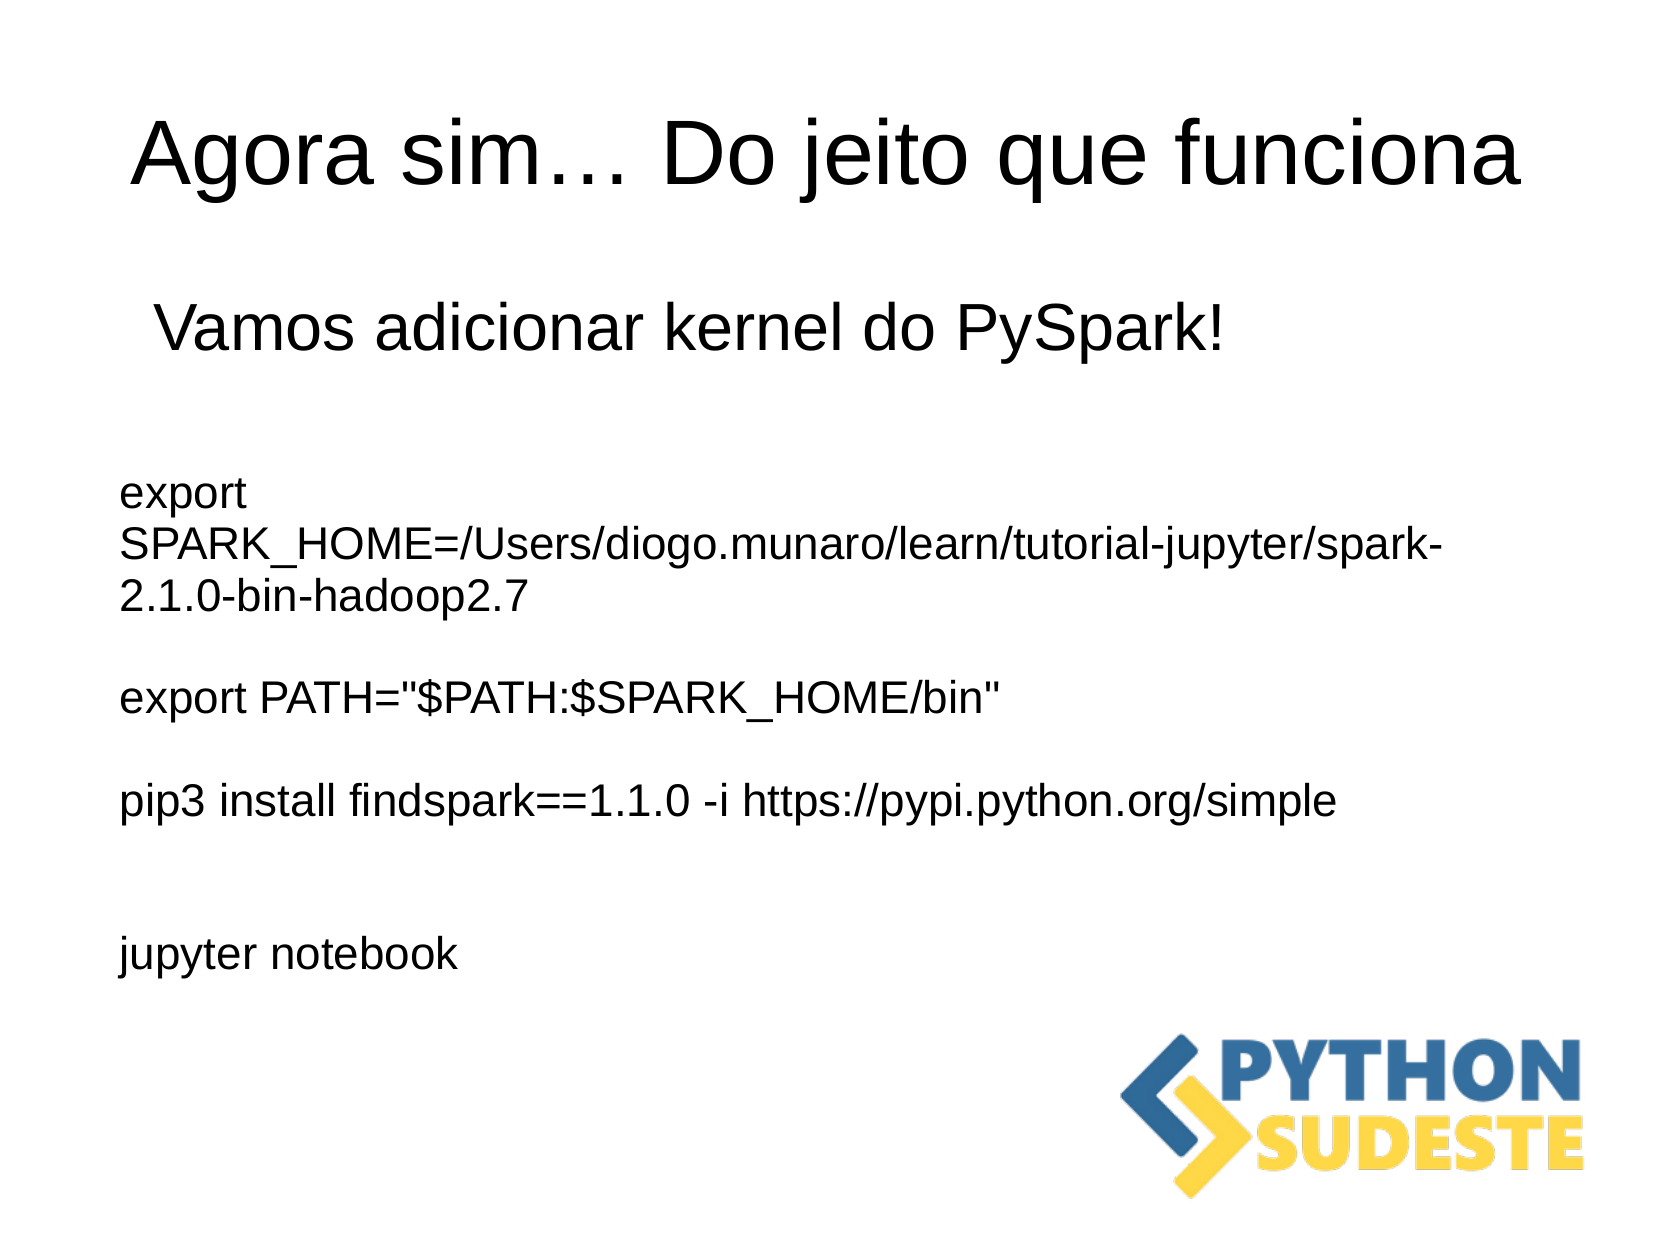

# Agora sim… Do jeito que funciona
Vamos adicionar kernel do PySpark!
export SPARK_HOME=/Users/diogo.munaro/learn/tutorial-jupyter/spark-2.1.0-bin-hadoop2.7
export PATH="$PATH:$SPARK_HOME/bin"
pip3 install findspark==1.1.0 -i https://pypi.python.org/simple
jupyter notebook